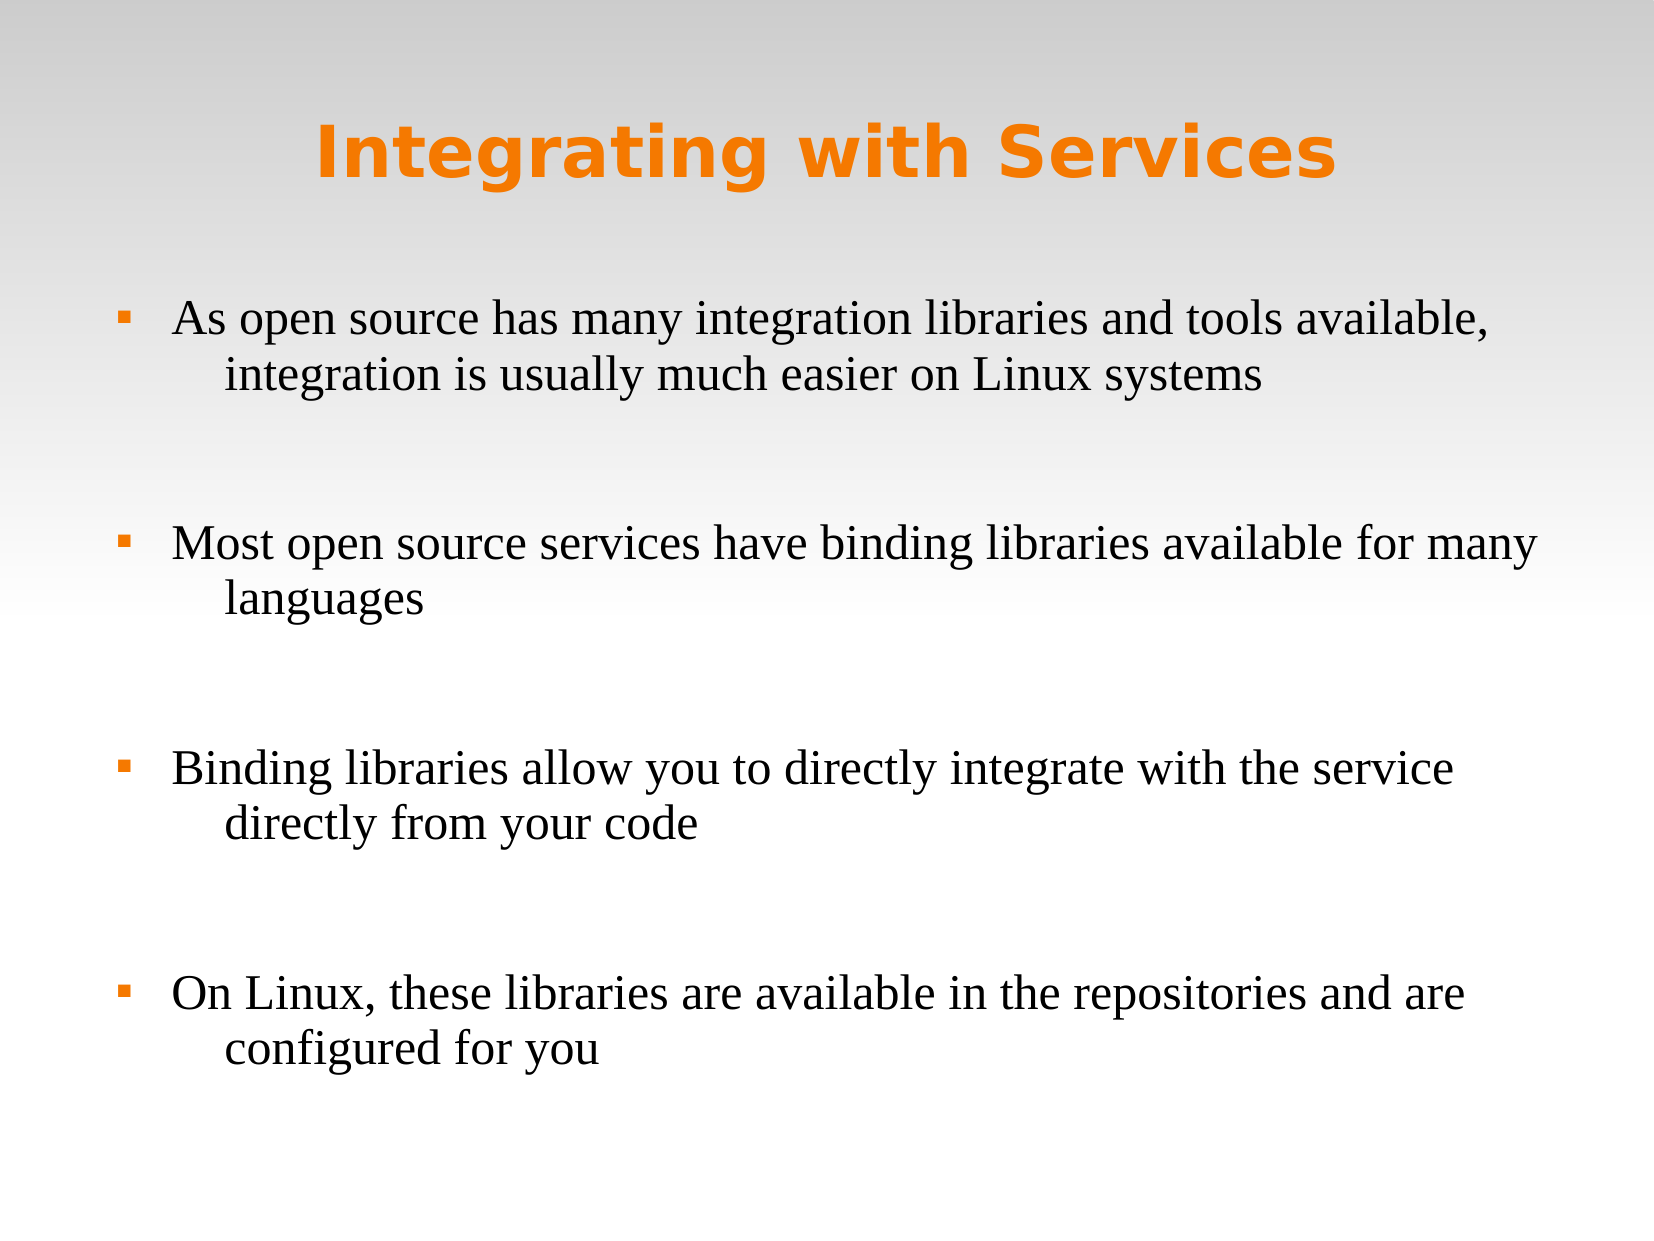

# Integrating with Services
As open source has many integration libraries and tools available, integration is usually much easier on Linux systems
Most open source services have binding libraries available for many languages
Binding libraries allow you to directly integrate with the service directly from your code
On Linux, these libraries are available in the repositories and are configured for you